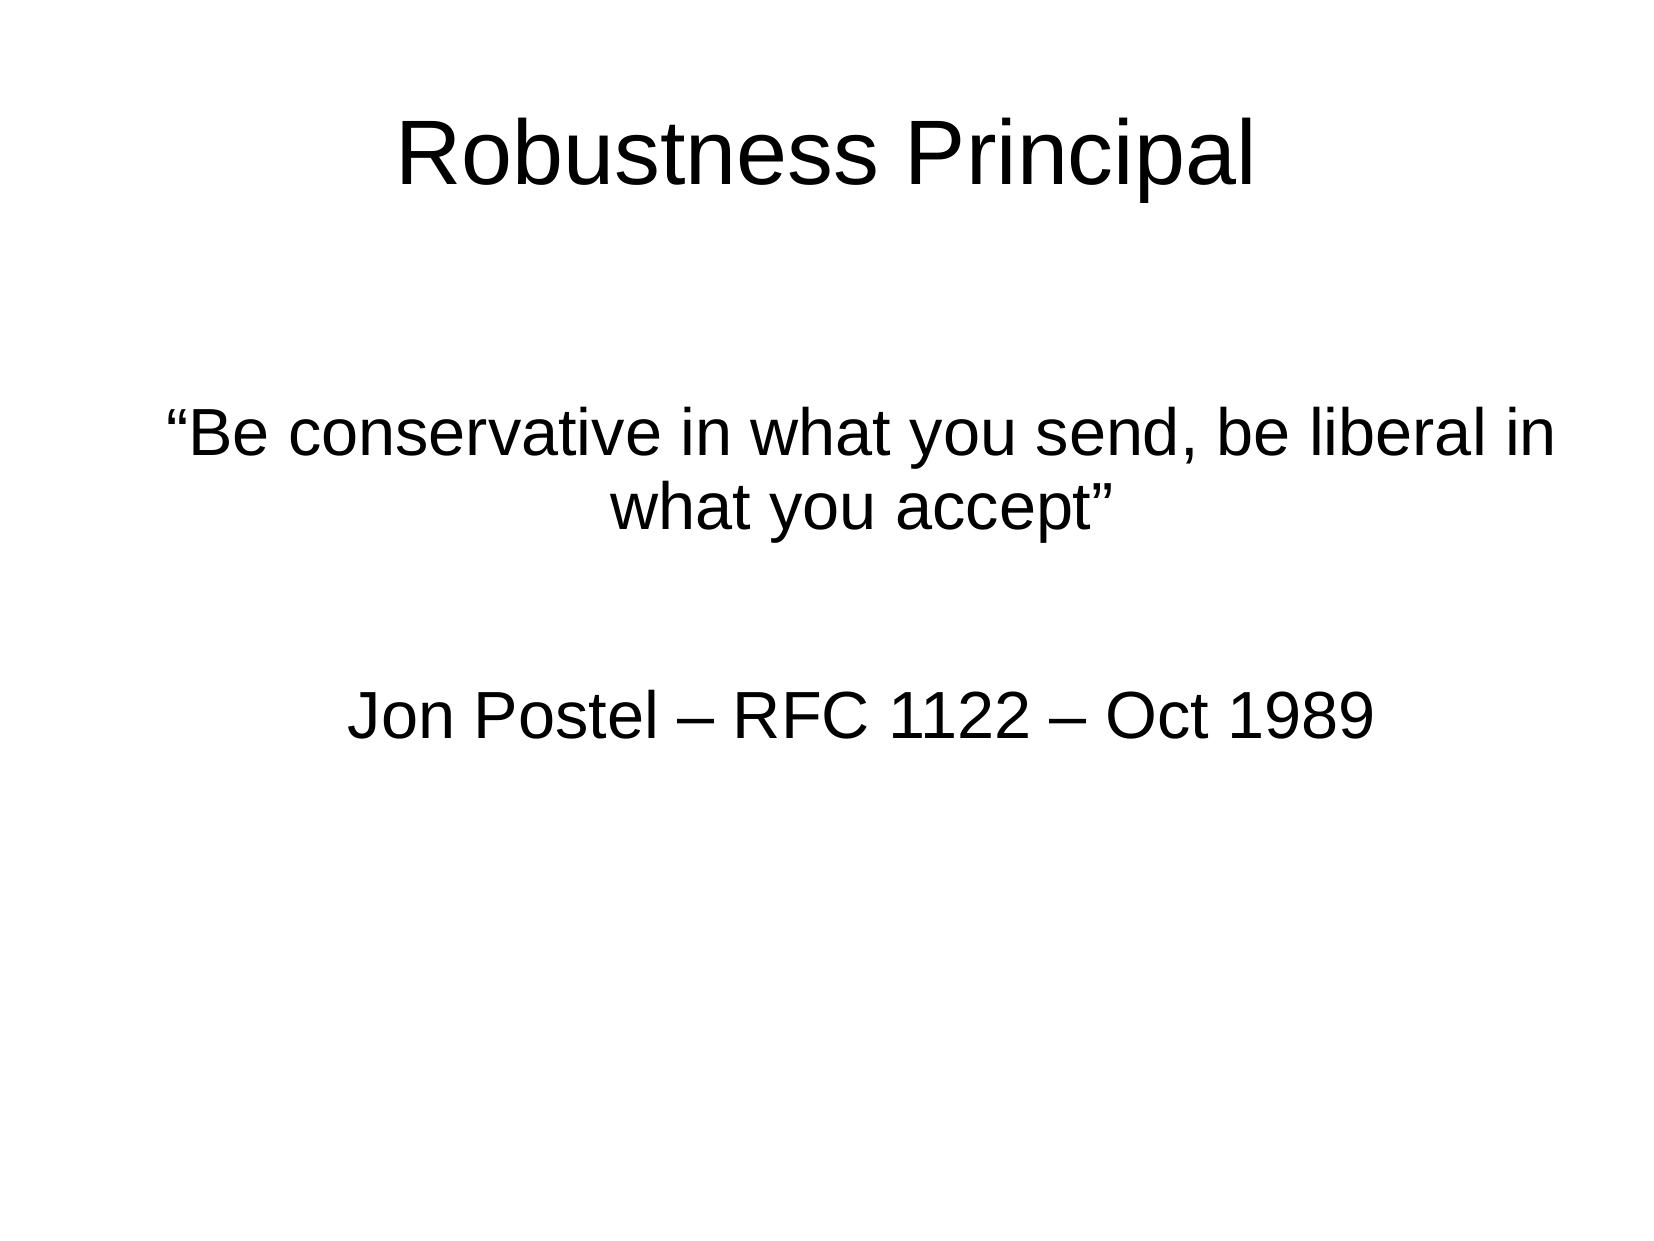

# Robustness Principal
“Be conservative in what you send, be liberal in what you accept”
Jon Postel – RFC 1122 – Oct 1989